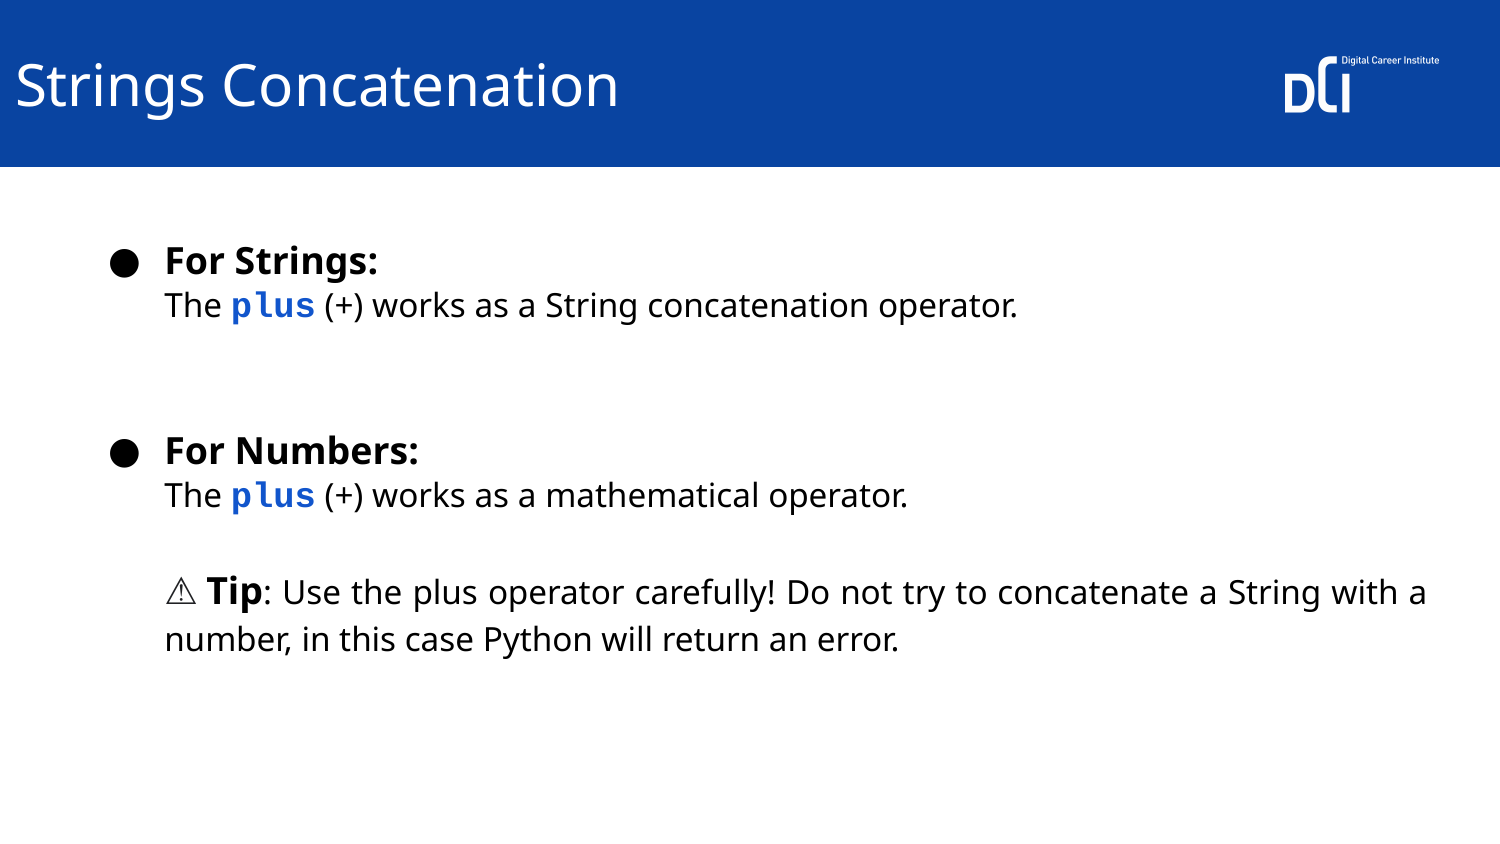

# Strings Concatenation
For Strings:
The plus (+) works as a String concatenation operator.
For Numbers:
The plus (+) works as a mathematical operator.
⚠ Tip: Use the plus operator carefully! Do not try to concatenate a String with a number, in this case Python will return an error.